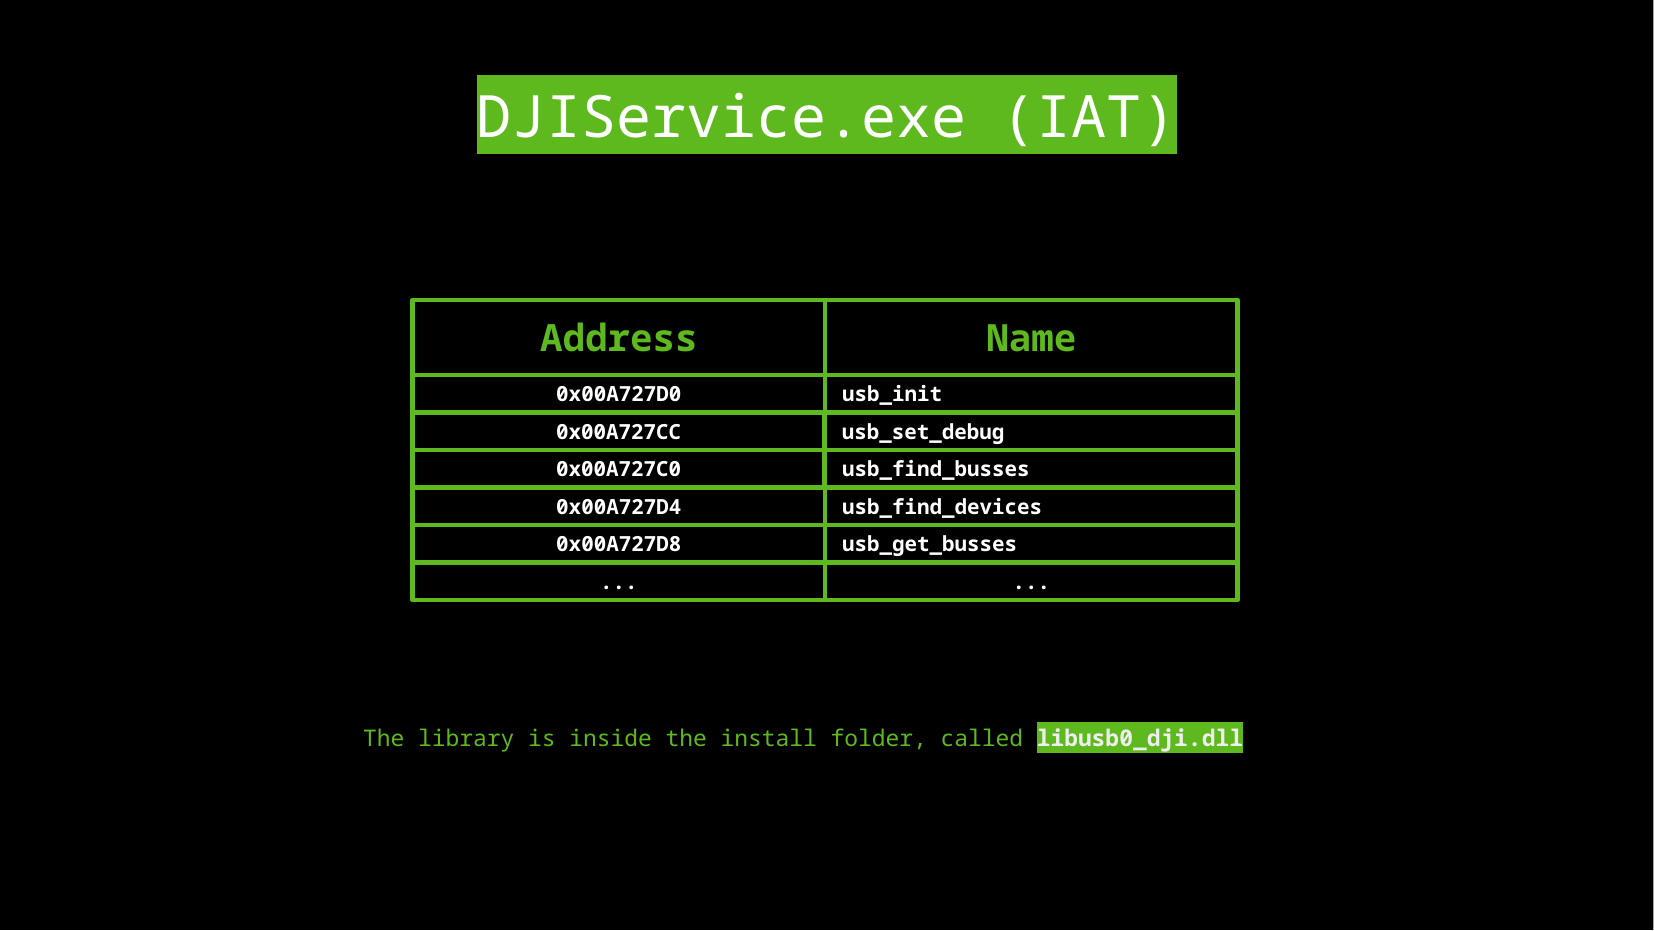

# DJIService.exe (IAT)
Address
Name
0x00A727D0
usb_init
0x00A727CC
usb_set_debug
0x00A727C0
usb_find_busses
0x00A727D4
usb_find_devices
0x00A727D8
usb_get_busses
...
...
The library is inside the install folder, called libusb0_dji.dll